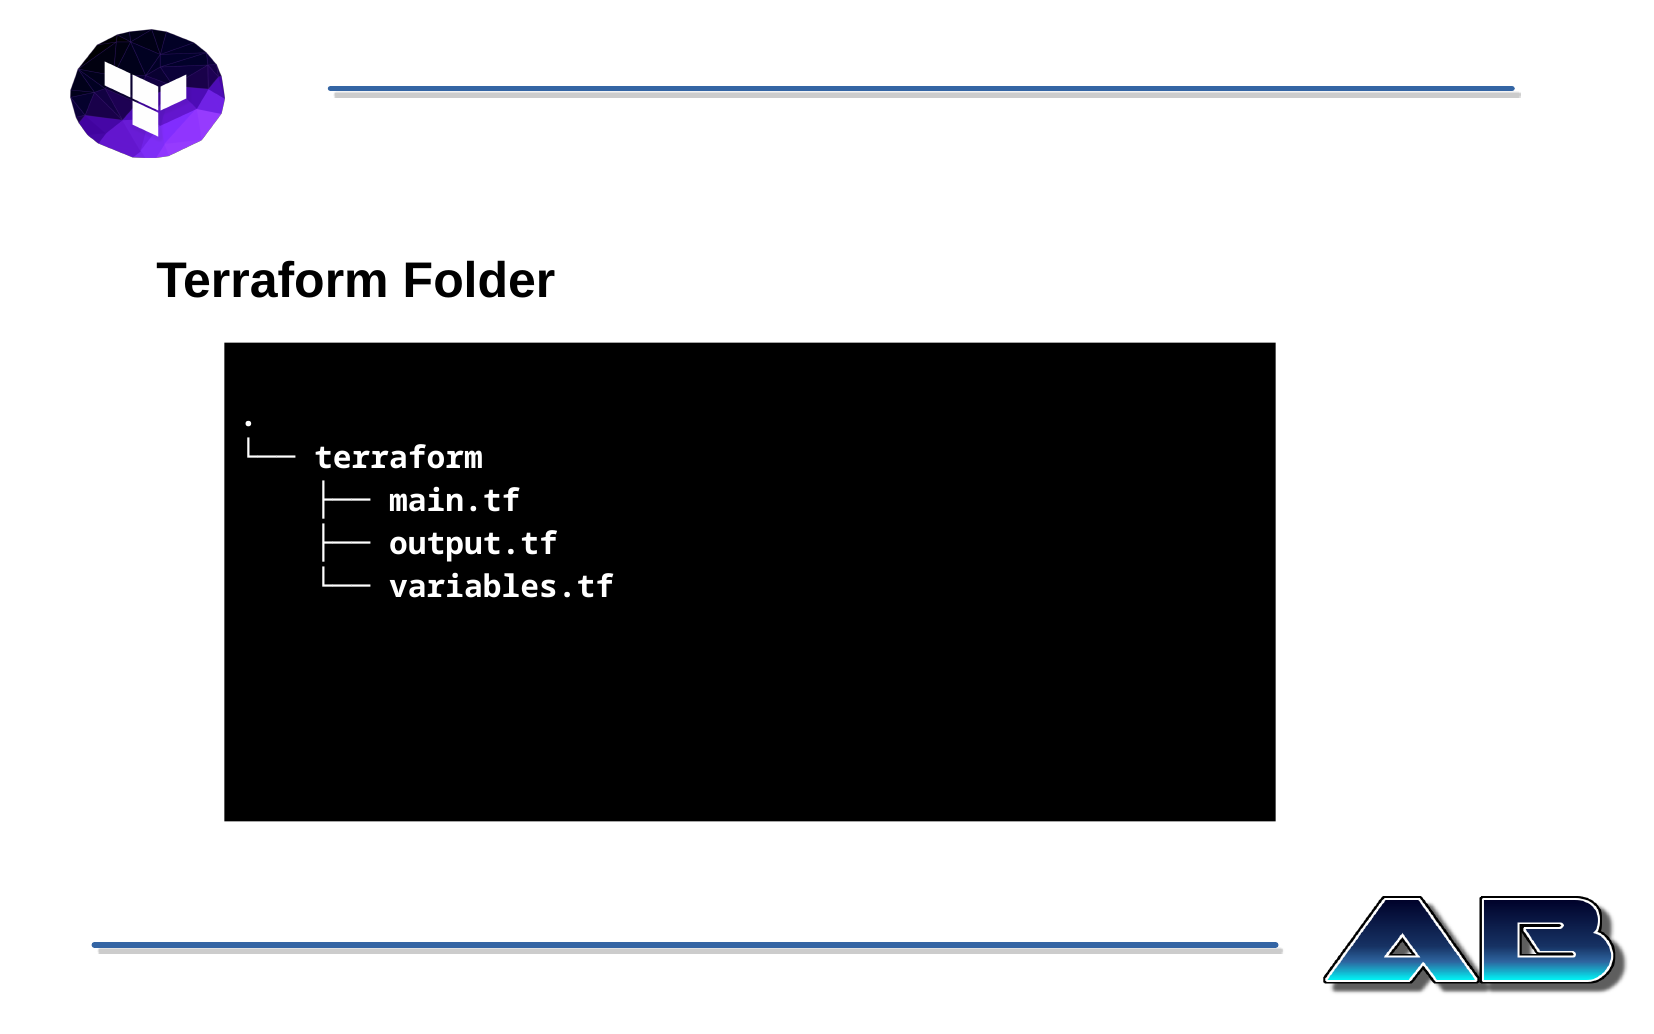

Terraform Folder
.
└── terraform
 ├── main.tf
 ├── output.tf
 └── variables.tf